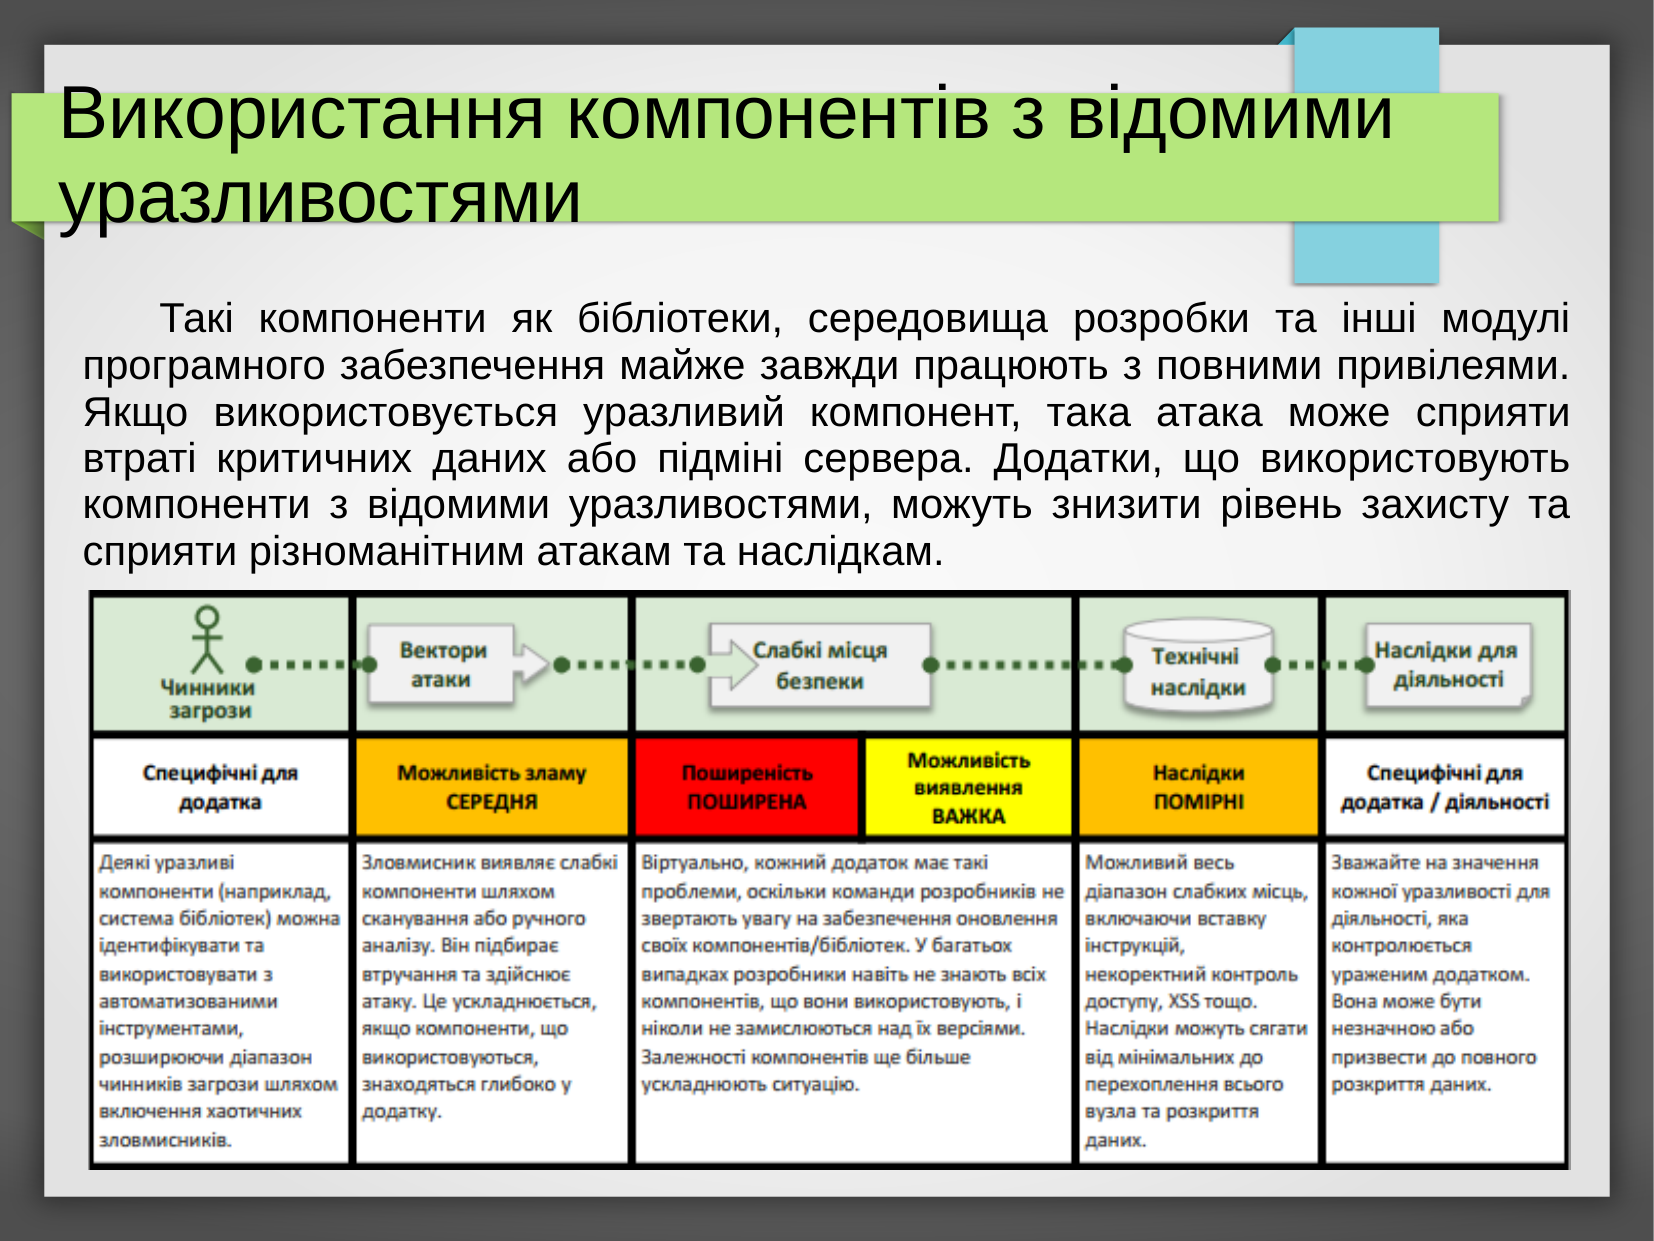

# Використання компонентів з відомими уразливостями
Такі компоненти як бібліотеки, середовища розробки та інші модулі програмного забезпечення майже завжди працюють з повними привілеями. Якщо використовується уразливий компонент, така атака може сприяти втраті критичних даних або підміні сервера. Додатки, що використовують компоненти з відомими уразливостями, можуть знизити рівень захисту та сприяти різноманітним атакам та наслідкам.